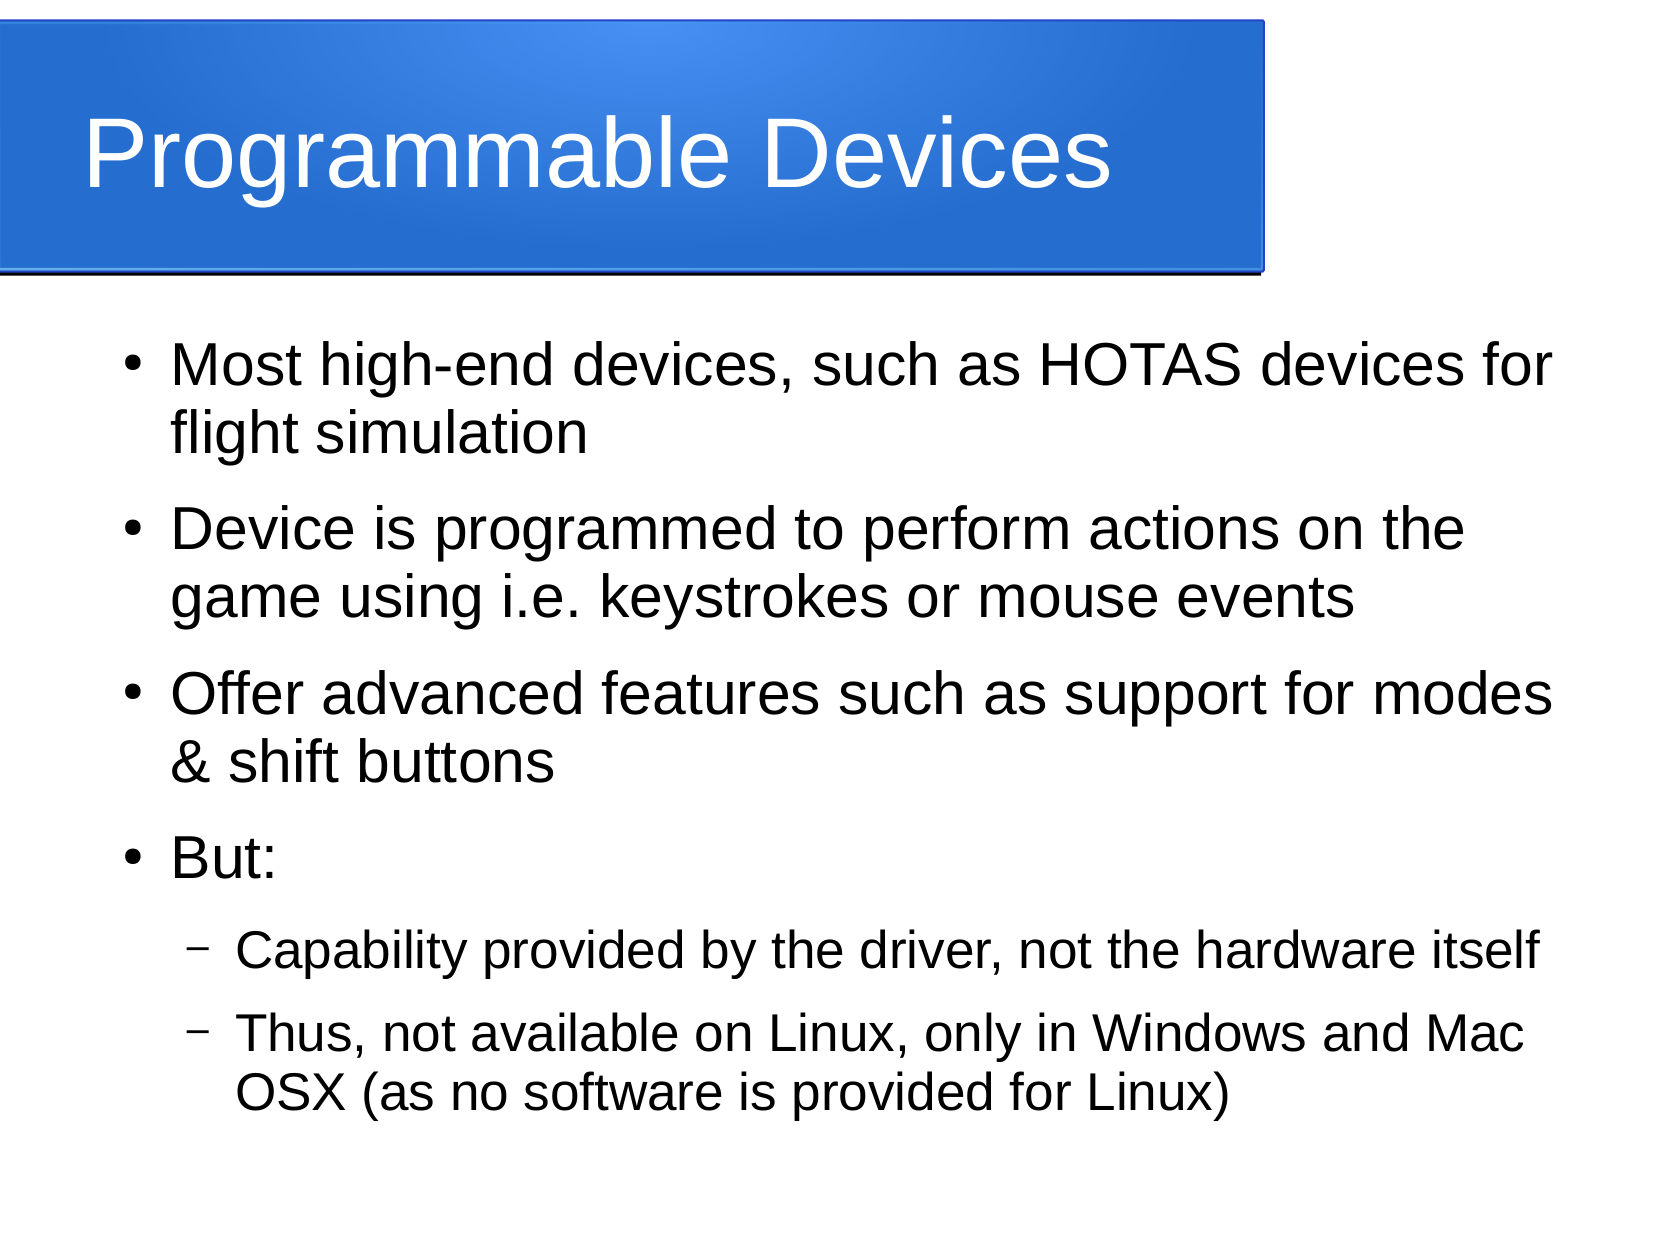

# Programmable Devices
Most high-end devices, such as HOTAS devices for flight simulation
Device is programmed to perform actions on the game using i.e. keystrokes or mouse events
Offer advanced features such as support for modes & shift buttons
But:
Capability provided by the driver, not the hardware itself
Thus, not available on Linux, only in Windows and Mac OSX (as no software is provided for Linux)